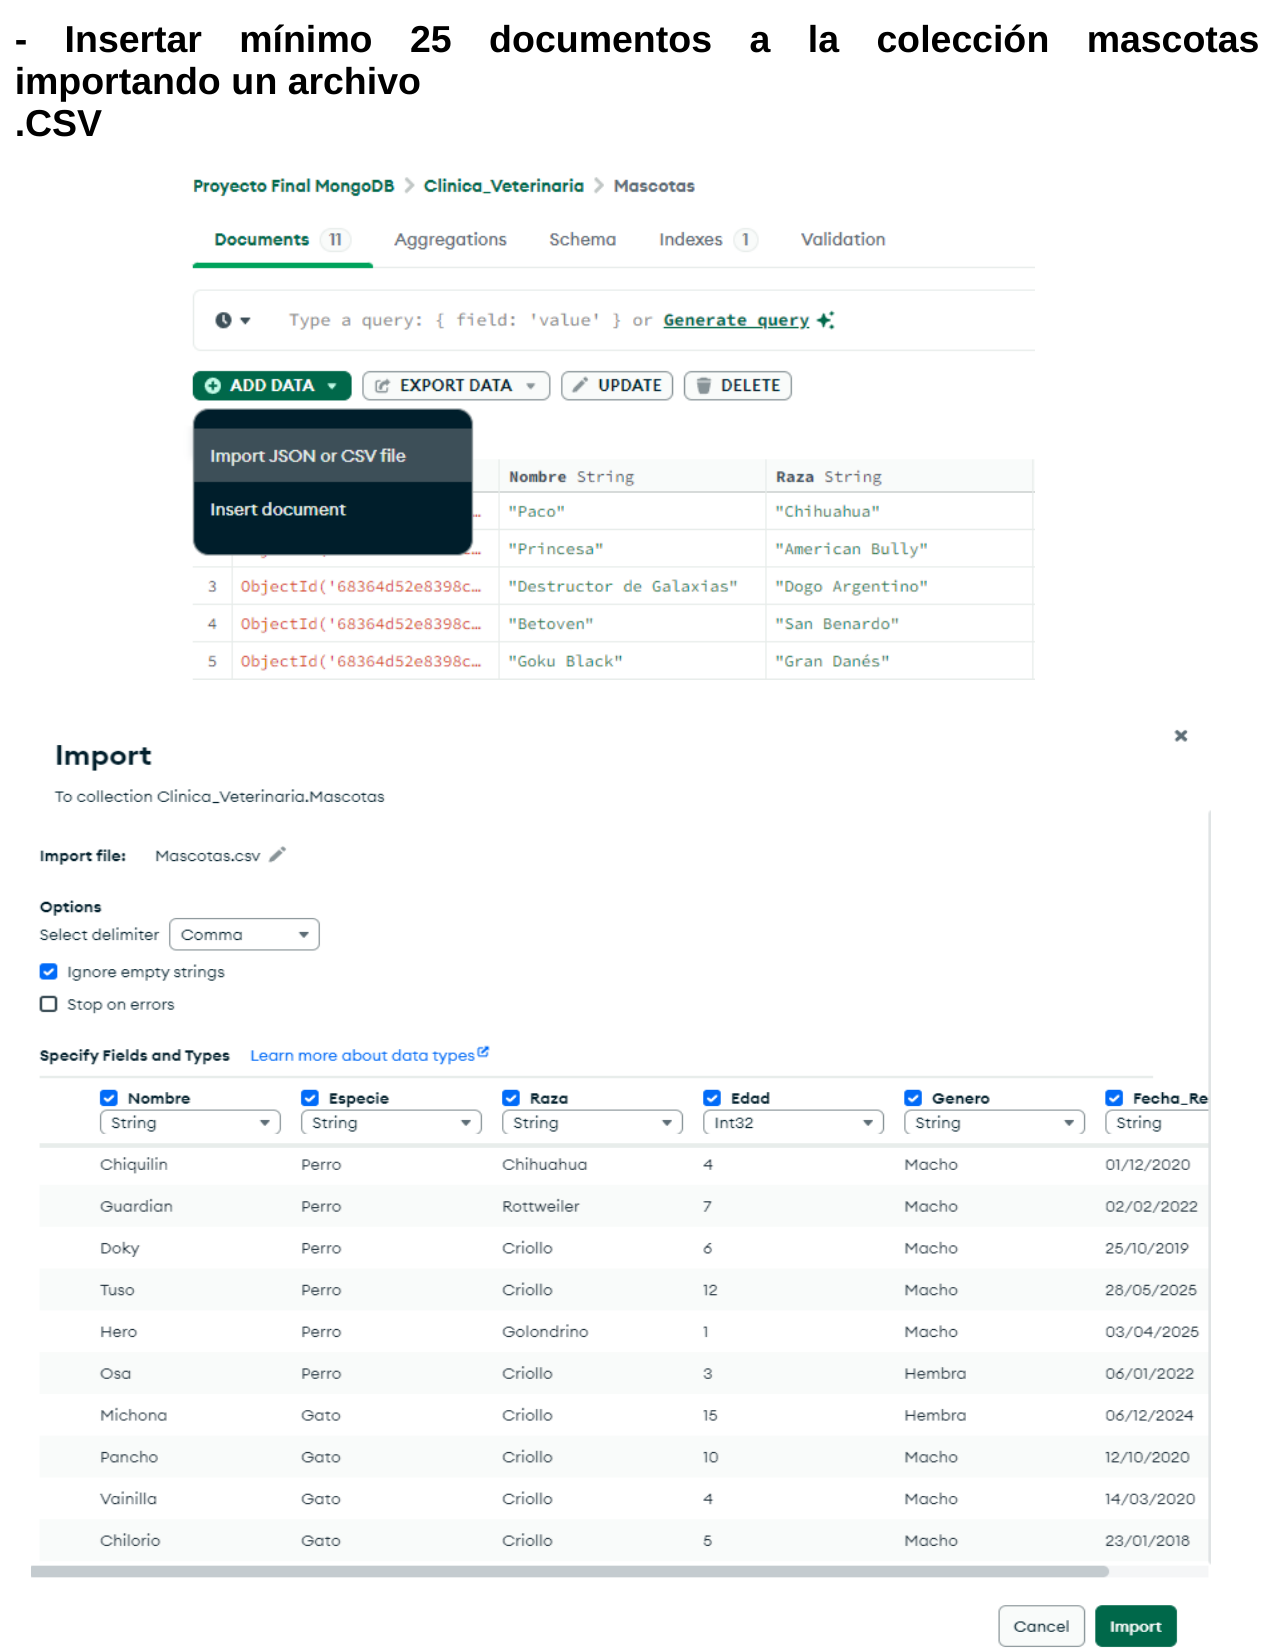

- Insertar mínimo 25 documentos a la colección mascotas importando un archivo
.CSV